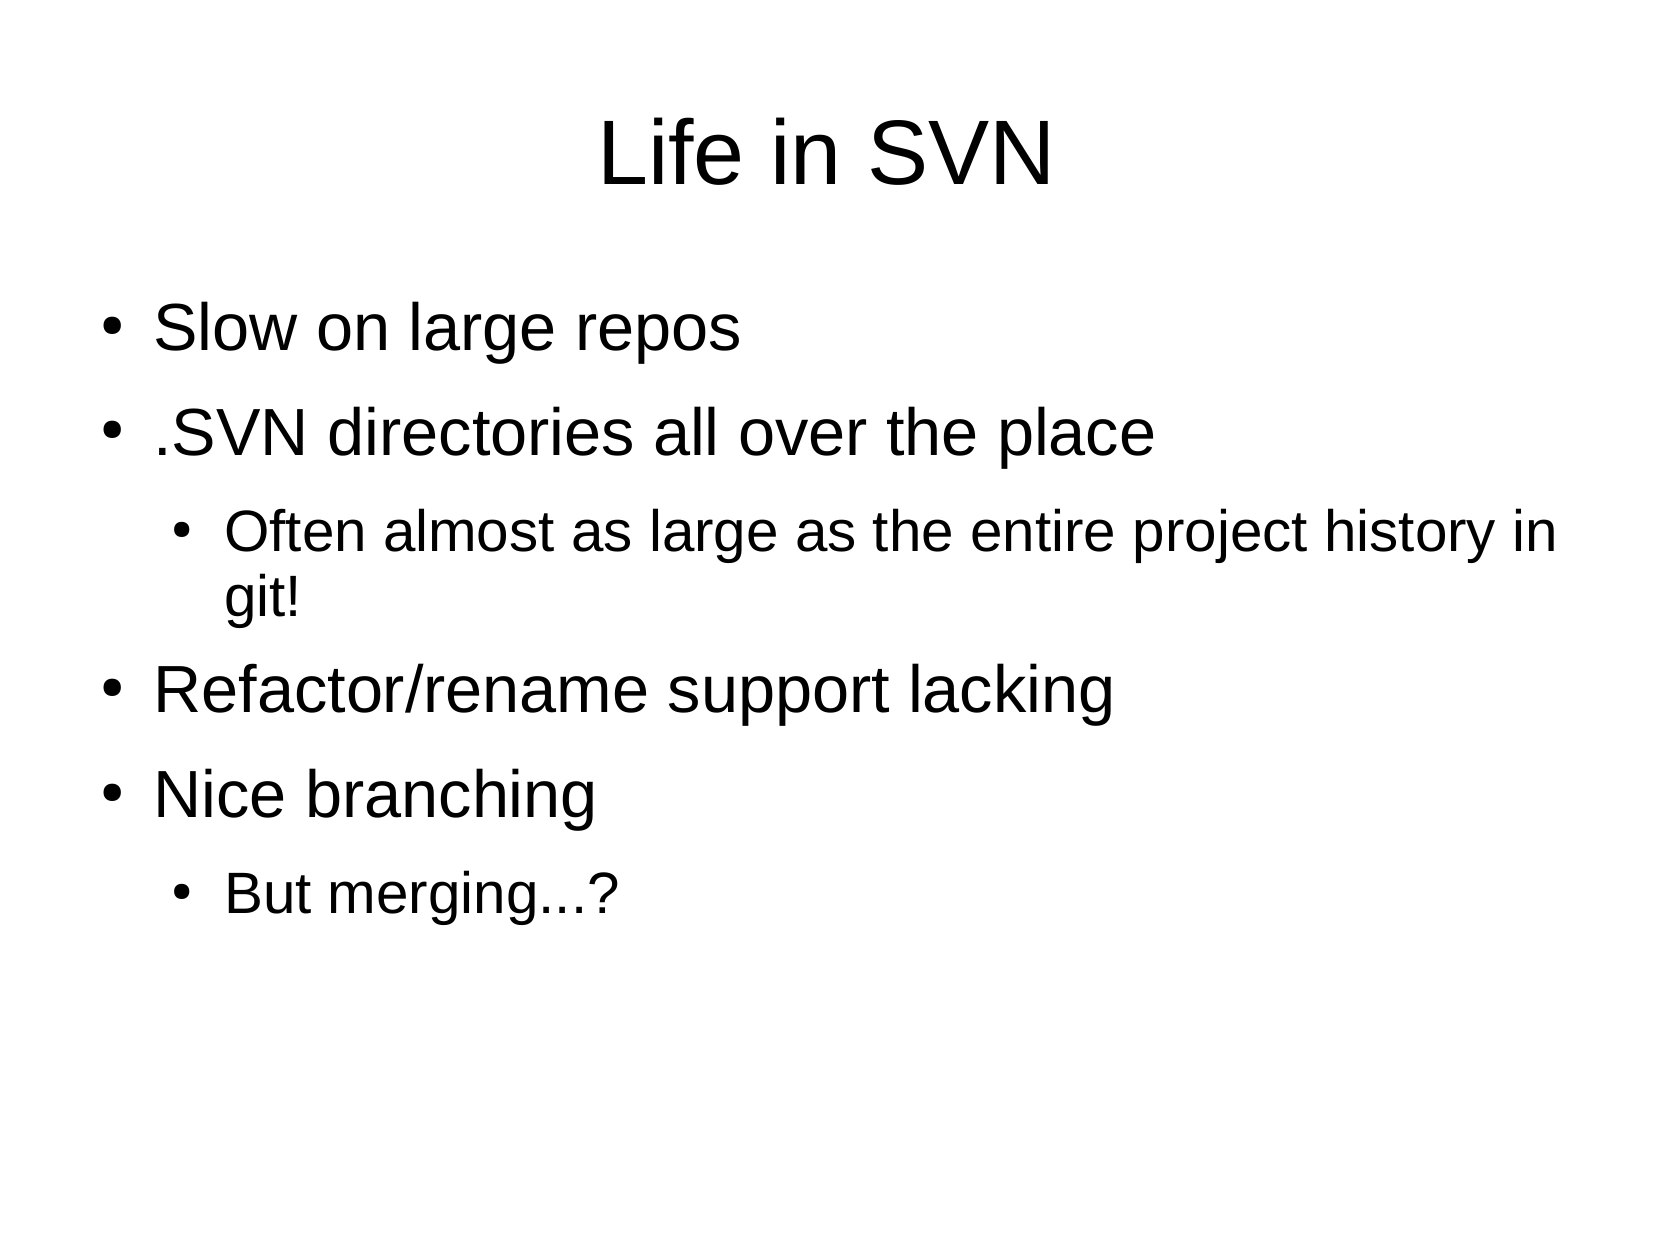

# Life in SVN
Slow on large repos
.SVN directories all over the place
Often almost as large as the entire project history in git!
Refactor/rename support lacking
Nice branching
But merging...?